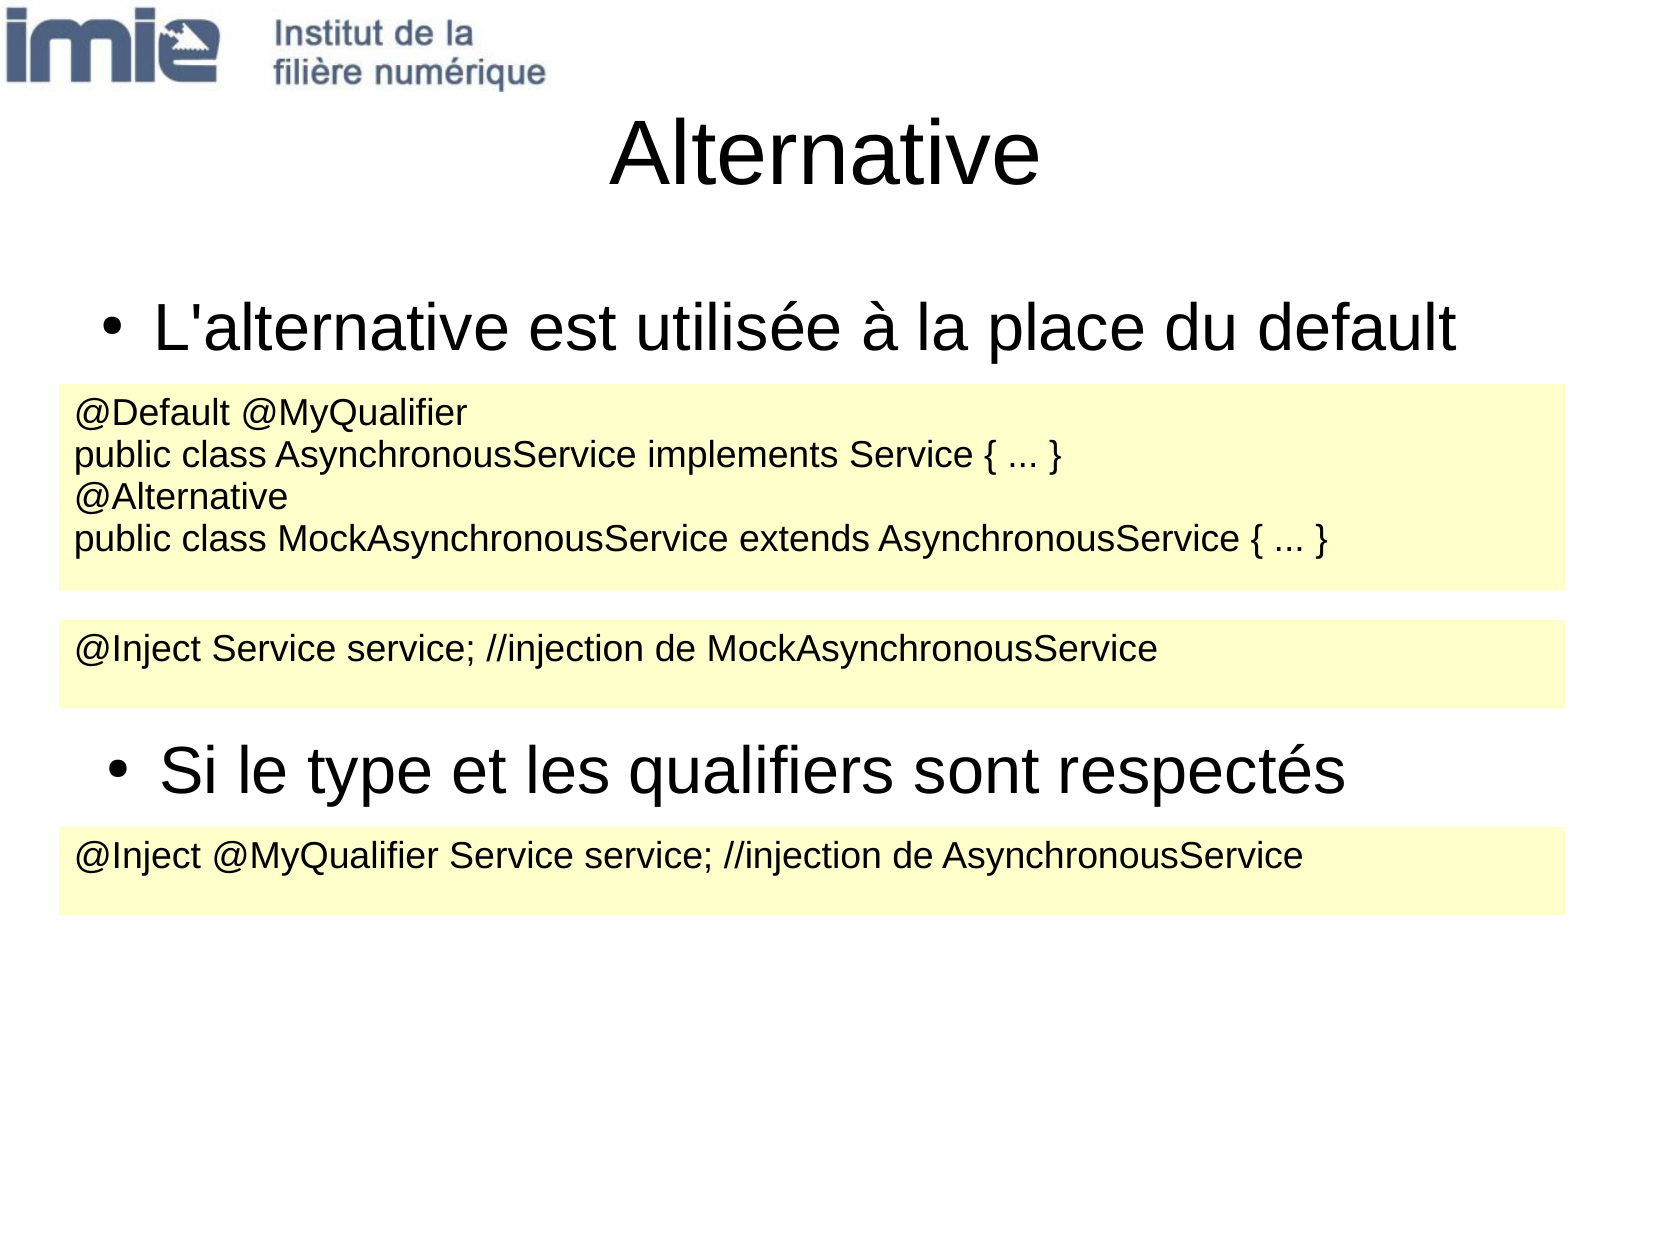

# Alternative
L'alternative est utilisée à la place du default
@Default @MyQualifier
public class AsynchronousService implements Service { ... }
@Alternative
public class MockAsynchronousService extends AsynchronousService { ... }
@Inject Service service; //injection de MockAsynchronousService
Si le type et les qualifiers sont respectés
@Inject @MyQualifier Service service; //injection de AsynchronousService